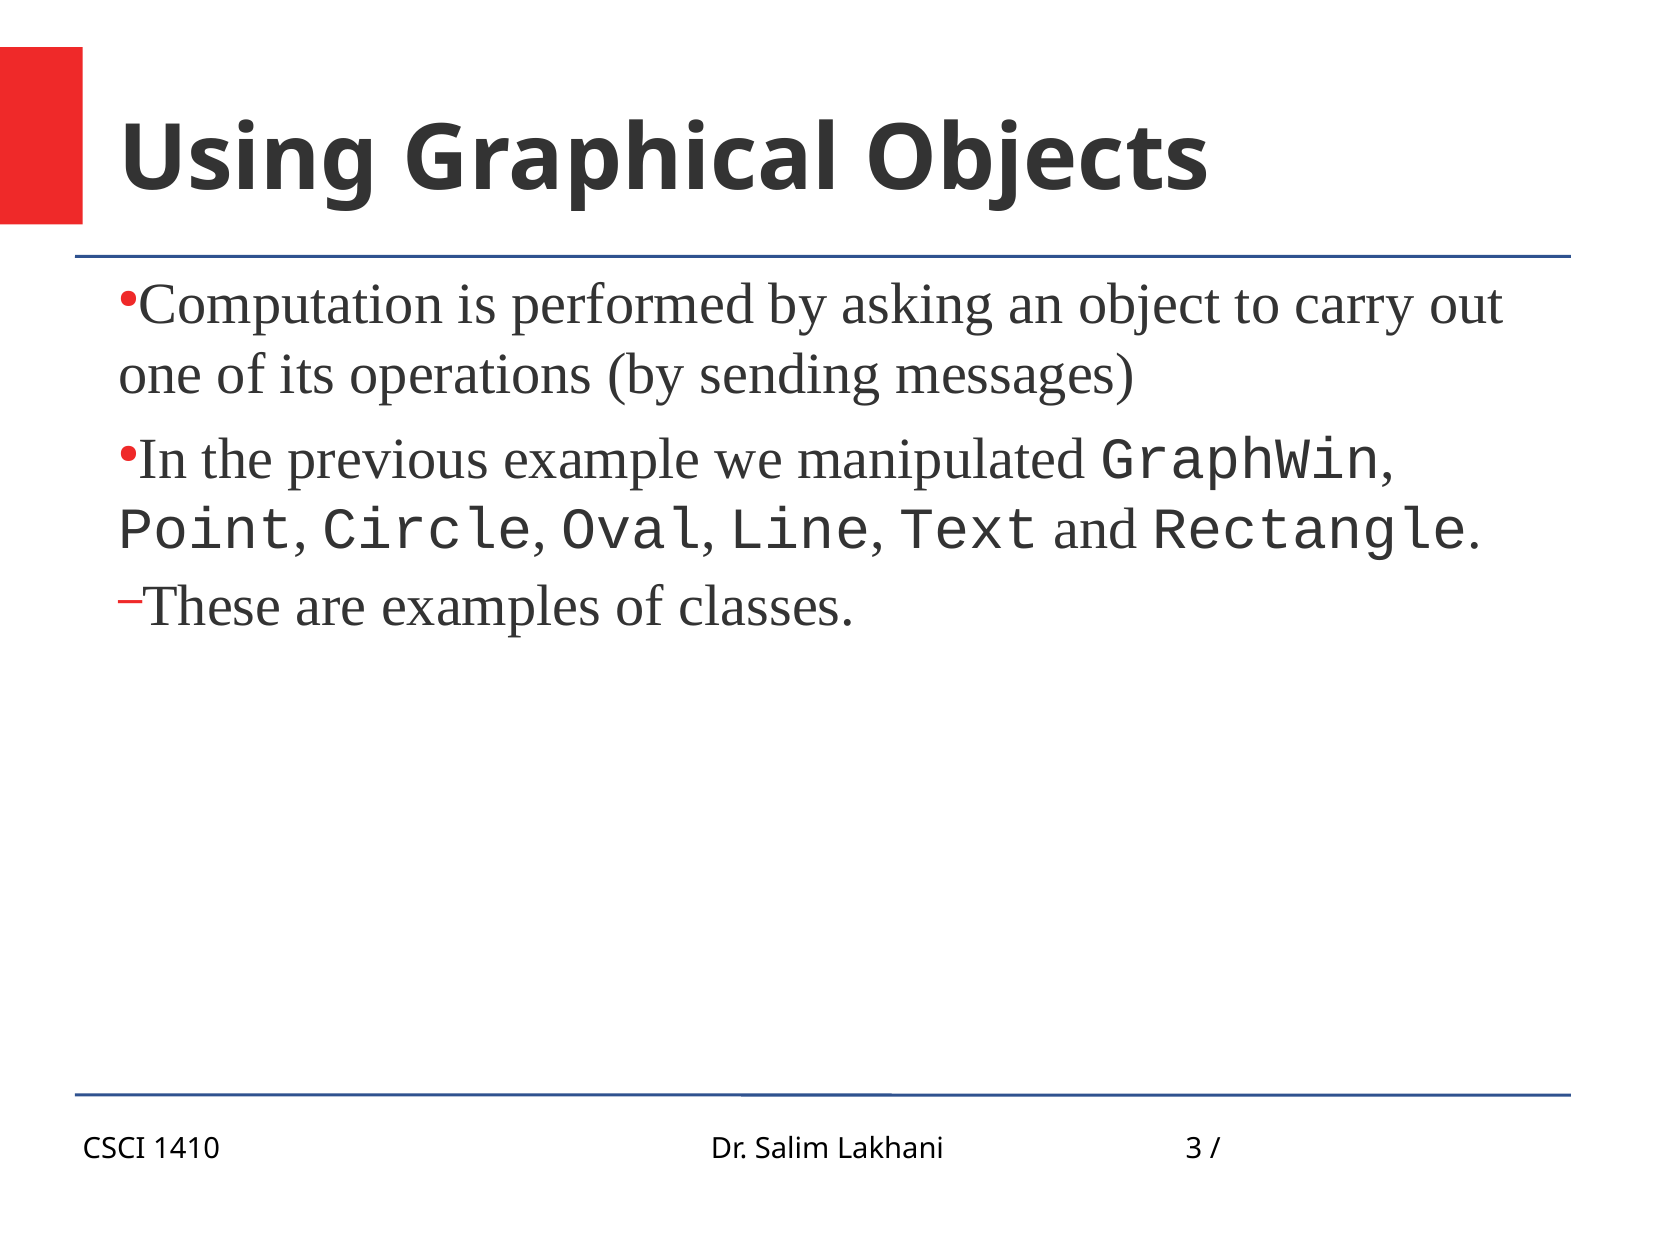

# Using Graphical Objects
Computation is performed by asking an object to carry out one of its operations (by sending messages)
In the previous example we manipulated GraphWin, Point, Circle, Oval, Line, Text and Rectangle.
These are examples of classes.
CSCI 1410
Dr. Salim Lakhani